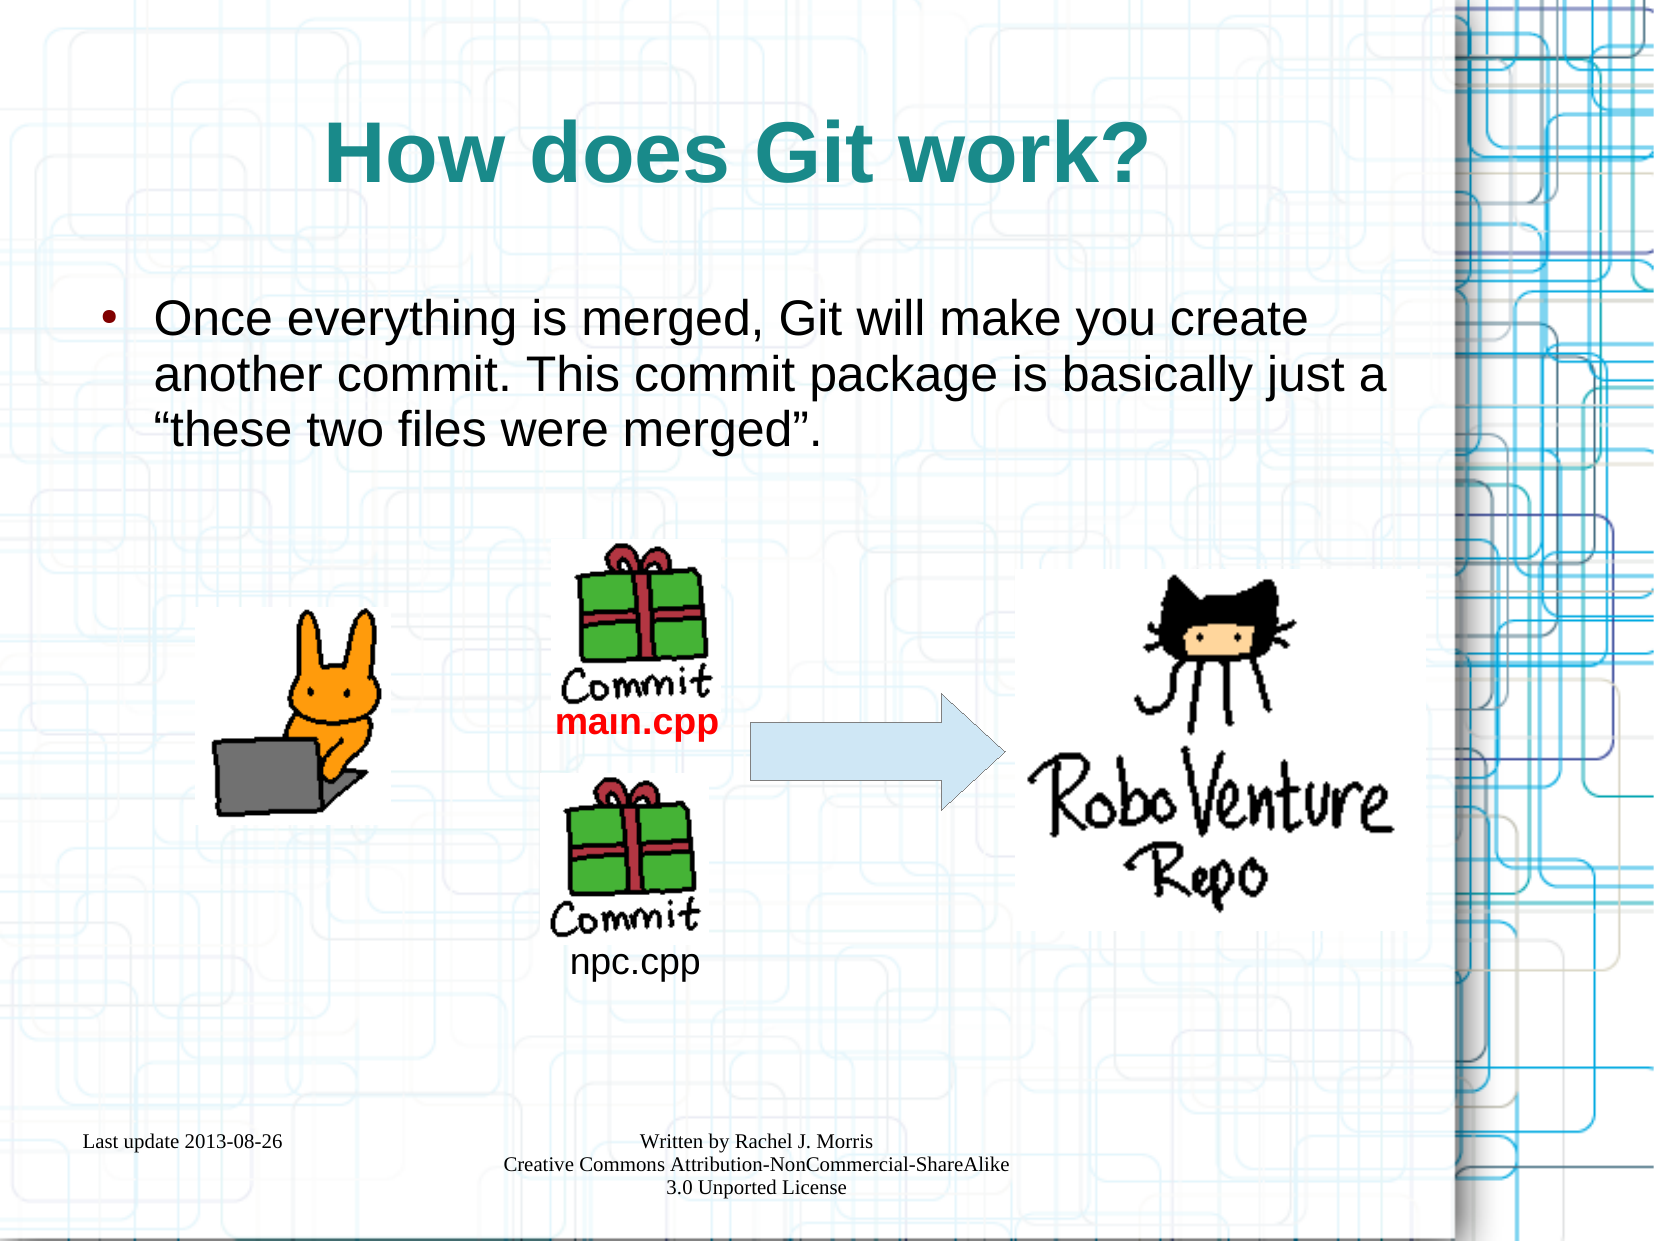

# How does Git work?
Once everything is merged, Git will make you create another commit. This commit package is basically just a “these two files were merged”.
main.cpp
npc.cpp